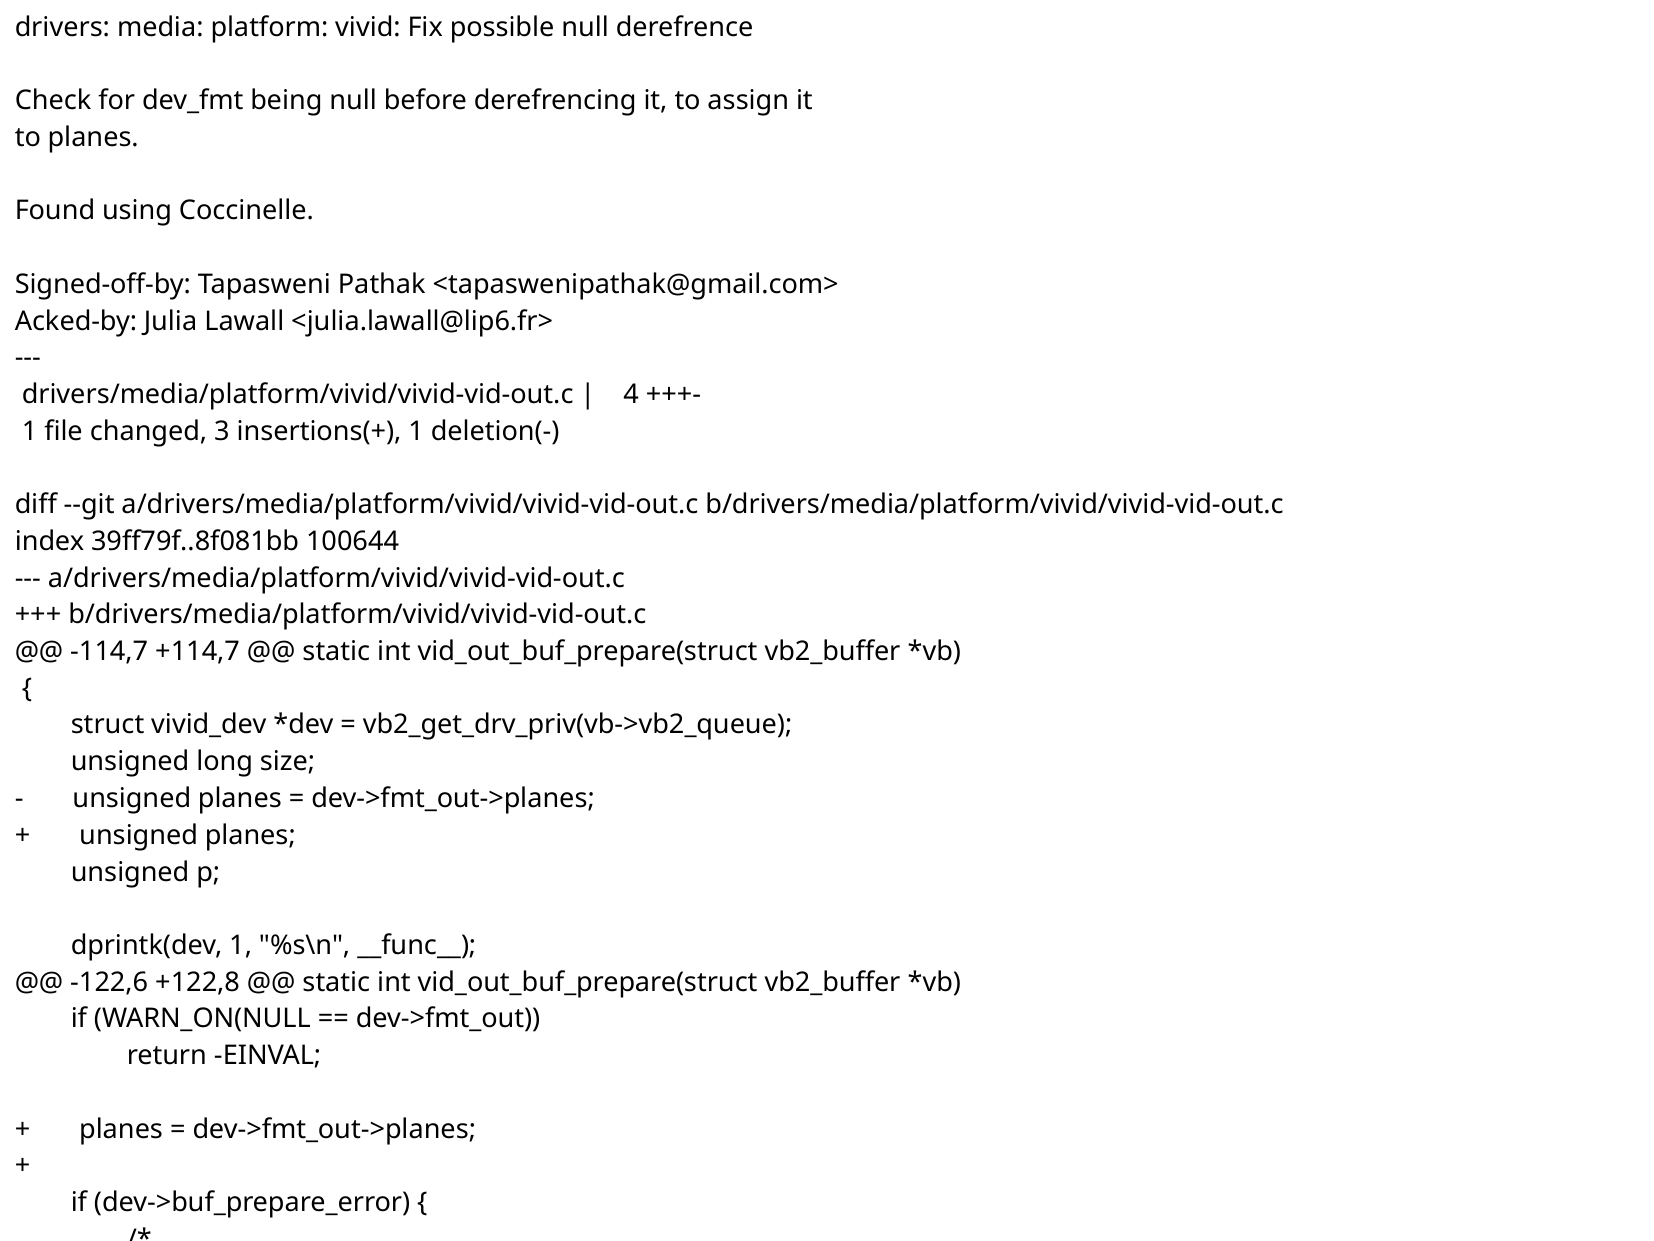

drivers: media: platform: vivid: Fix possible null derefrence
Check for dev_fmt being null before derefrencing it, to assign it
to planes.
Found using Coccinelle.
Signed-off-by: Tapasweni Pathak <tapaswenipathak@gmail.com>
Acked-by: Julia Lawall <julia.lawall@lip6.fr>
---
 drivers/media/platform/vivid/vivid-vid-out.c | 4 +++-
 1 file changed, 3 insertions(+), 1 deletion(-)
diff --git a/drivers/media/platform/vivid/vivid-vid-out.c b/drivers/media/platform/vivid/vivid-vid-out.c
index 39ff79f..8f081bb 100644
--- a/drivers/media/platform/vivid/vivid-vid-out.c
+++ b/drivers/media/platform/vivid/vivid-vid-out.c
@@ -114,7 +114,7 @@ static int vid_out_buf_prepare(struct vb2_buffer *vb)
 {
 struct vivid_dev *dev = vb2_get_drv_priv(vb->vb2_queue);
 unsigned long size;
- unsigned planes = dev->fmt_out->planes;
+ unsigned planes;
 unsigned p;
 dprintk(dev, 1, "%s\n", __func__);
@@ -122,6 +122,8 @@ static int vid_out_buf_prepare(struct vb2_buffer *vb)
 if (WARN_ON(NULL == dev->fmt_out))
 return -EINVAL;
+ planes = dev->fmt_out->planes;
+
 if (dev->buf_prepare_error) {
 /*
 * Error injection: test what happens if buf_prepare() returns
--
1.7.9.5
commit ecf85e481a716cfe07406439fdc7ba9526bbfaeb
Author: Robert Jarzmik <robert.jarzmik@free.fr>
AuthorDate: Tue Apr 21 20:33:10 2009 -0700
Commit: Greg Kroah-Hartman <gregkh@suse.de>
CommitDate: Thu Apr 23 14:15:31 2009 -0700
 USB: otg: Fix bug on remove path without transceiver
 In the case where a gadget driver is removed while no
 transceiver was found at probe time, a bug in
 otg_put_transceiver() will trigger.
 Signed-off-by: Robert Jarzmik <robert.jarzmik@free.fr>
 Acked-by: David Brownell <dbrownell@users.sourceforge.net>
 Signed-off-by: Greg Kroah-Hartman <gregkh@suse.de>
--- a/drivers/usb/otg/otg.c
+++ b/drivers/usb/otg/otg.c
@@ -43,7 +43,8 @@ EXPORT_SYMBOL(otg_get_transceiver);
 void otg_put_transceiver(struct otg_transceiver *x)
 {
- put_device(x->dev);
+ if (x)
+ put_device(x->dev);
 }